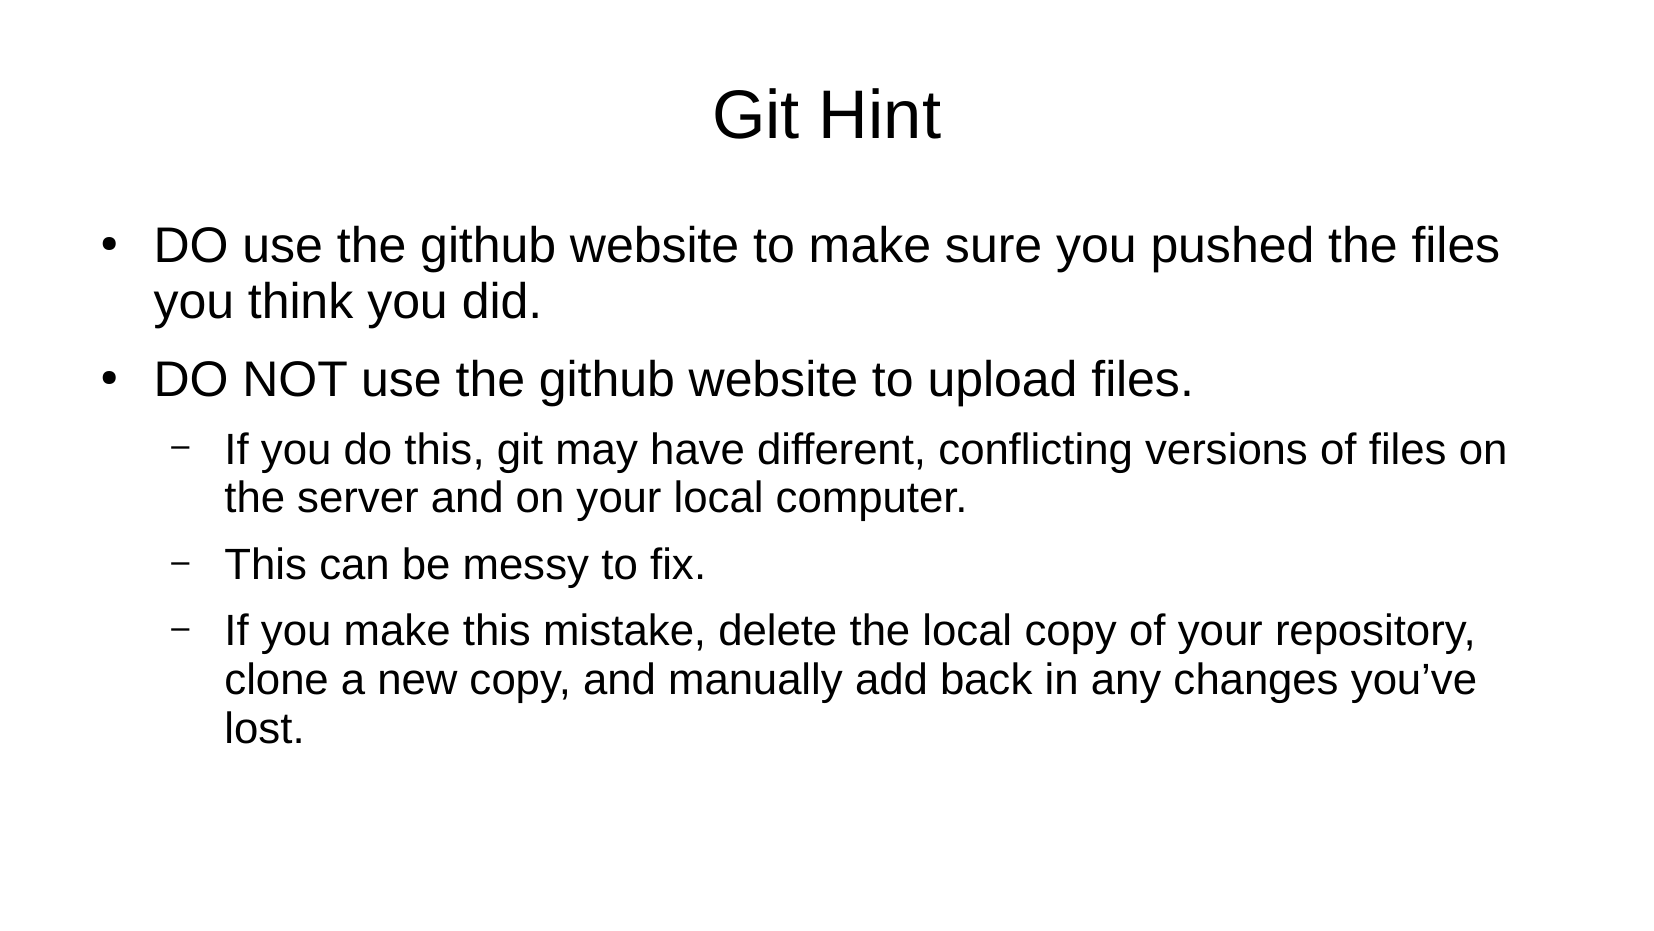

# Git Hint
DO use the github website to make sure you pushed the files you think you did.
DO NOT use the github website to upload files.
If you do this, git may have different, conflicting versions of files on the server and on your local computer.
This can be messy to fix.
If you make this mistake, delete the local copy of your repository, clone a new copy, and manually add back in any changes you’ve lost.